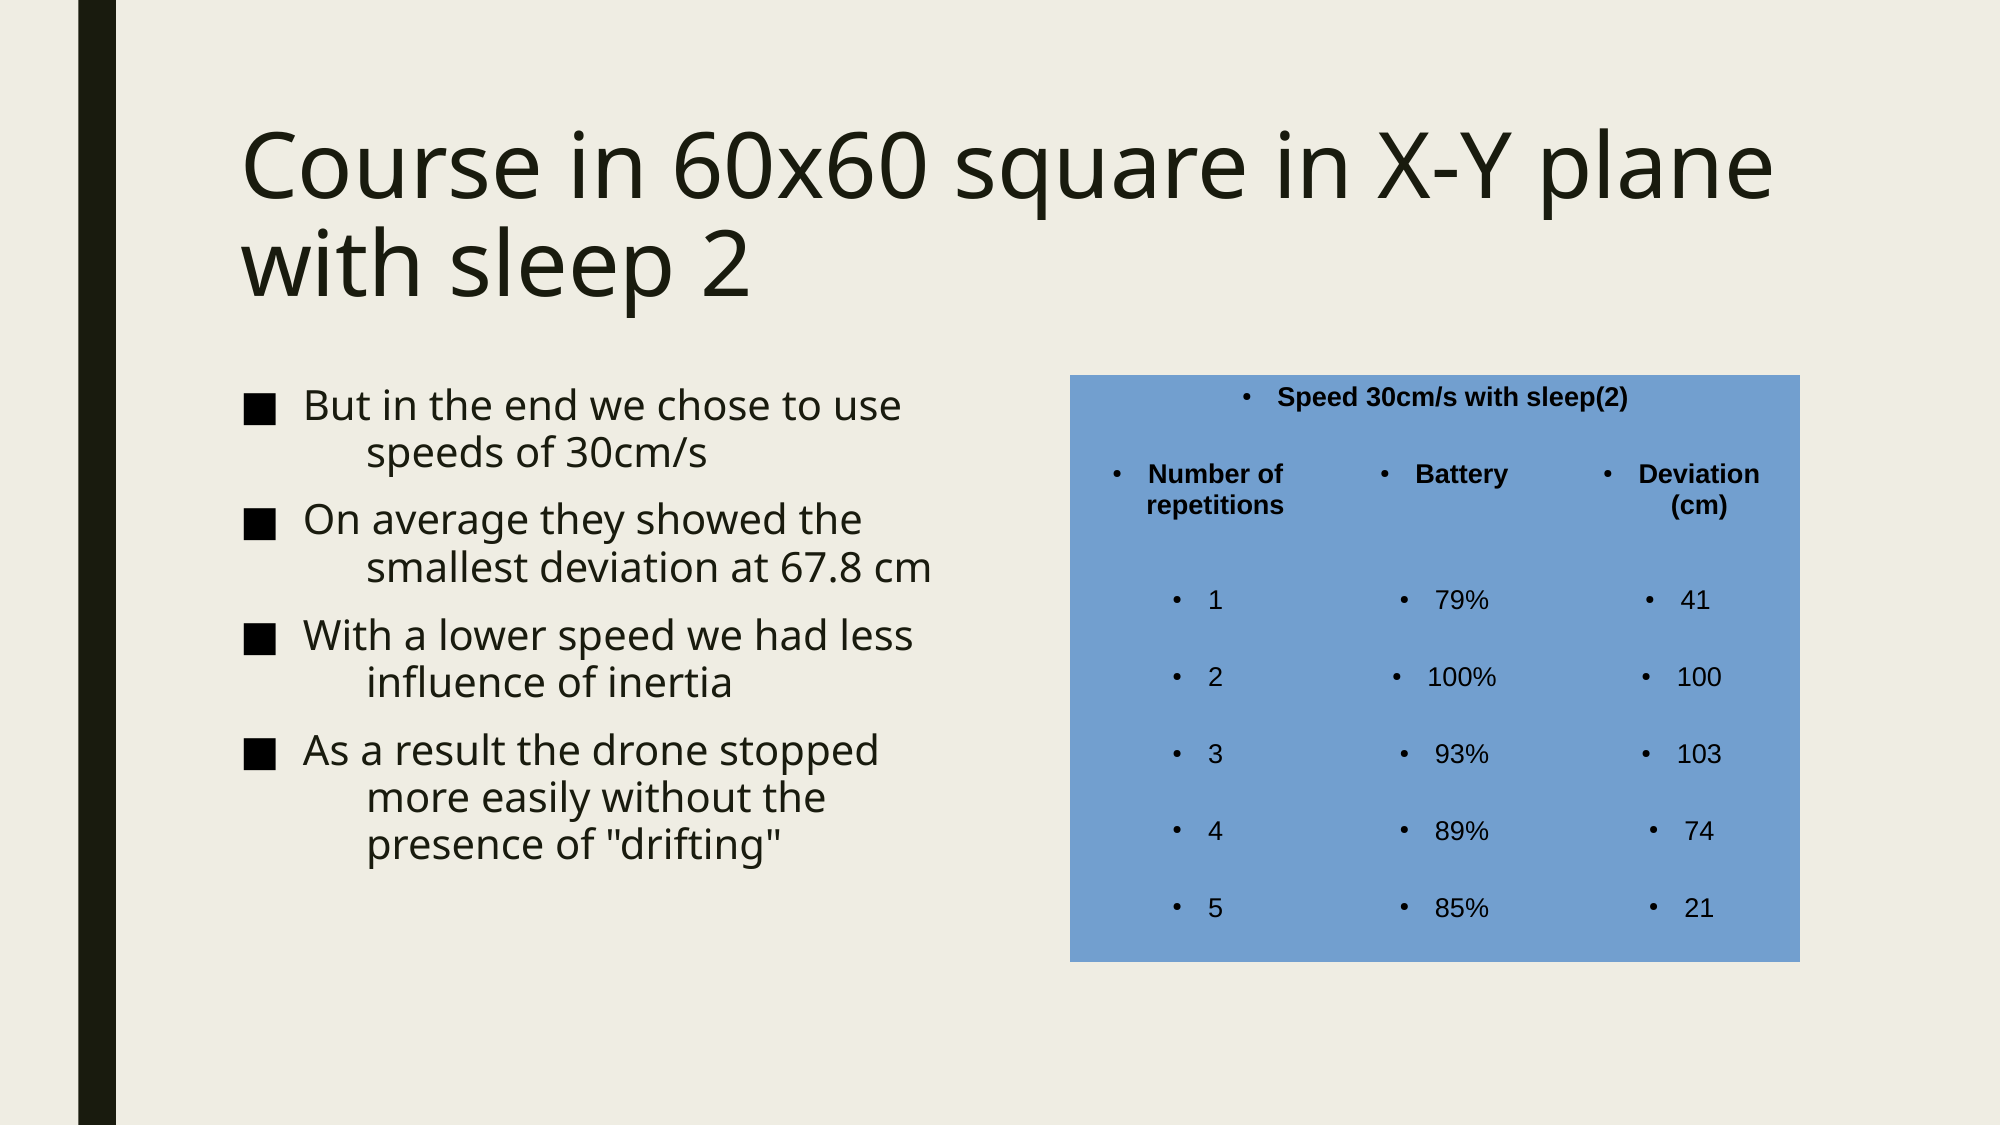

# Course in 60x60 square in X-Y plane with sleep 2
But in the end we chose to use speeds of 30cm/s
On average they showed the smallest deviation at 67.8 cm
With a lower speed we had less influence of inertia
As a result the drone stopped more easily without the presence of "drifting"
| Speed 30cm/s with sleep(2) | | |
| --- | --- | --- |
| Number of repetitions | Battery | Deviation (cm) |
| 1 | 79% | 41 |
| 2 | 100% | 100 |
| 3 | 93% | 103 |
| 4 | 89% | 74 |
| 5 | 85% | 21 |